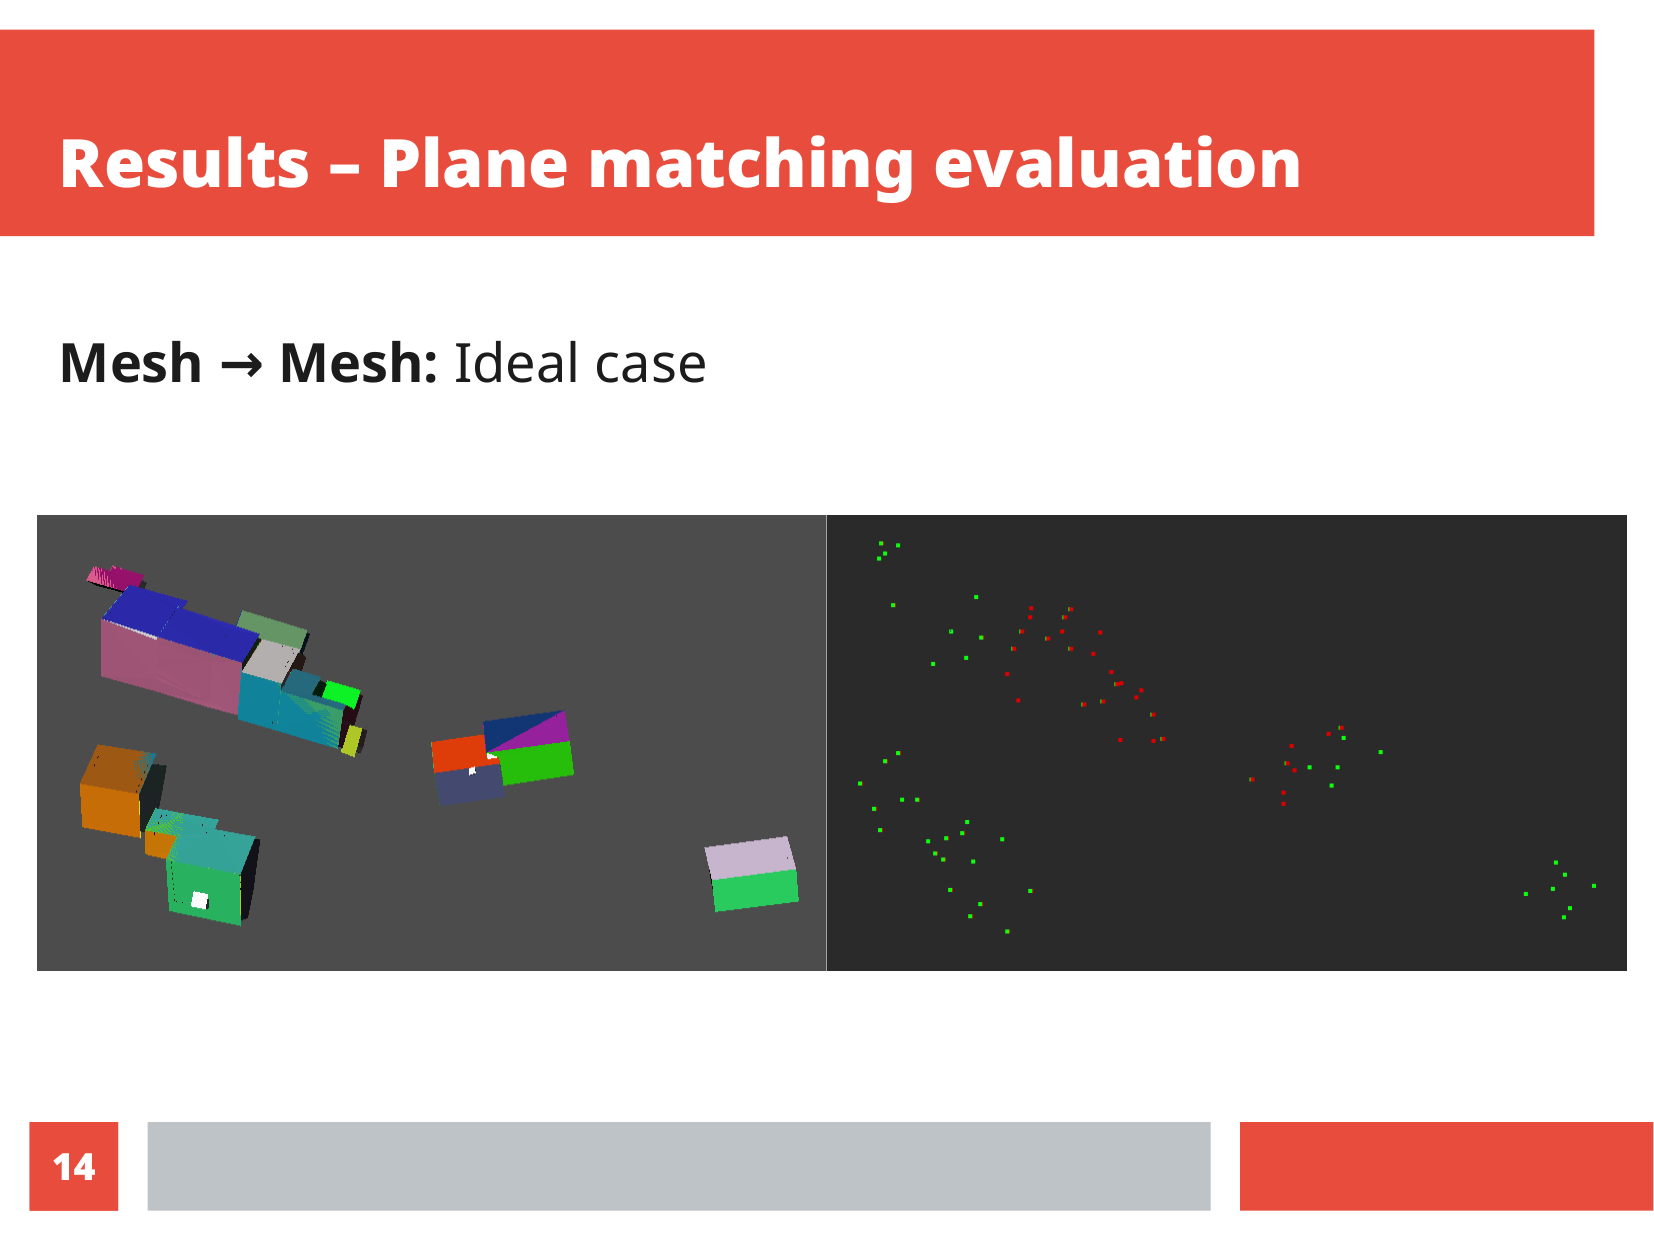

# Results – Plane matching evaluation
Mesh → Mesh: Ideal case
14